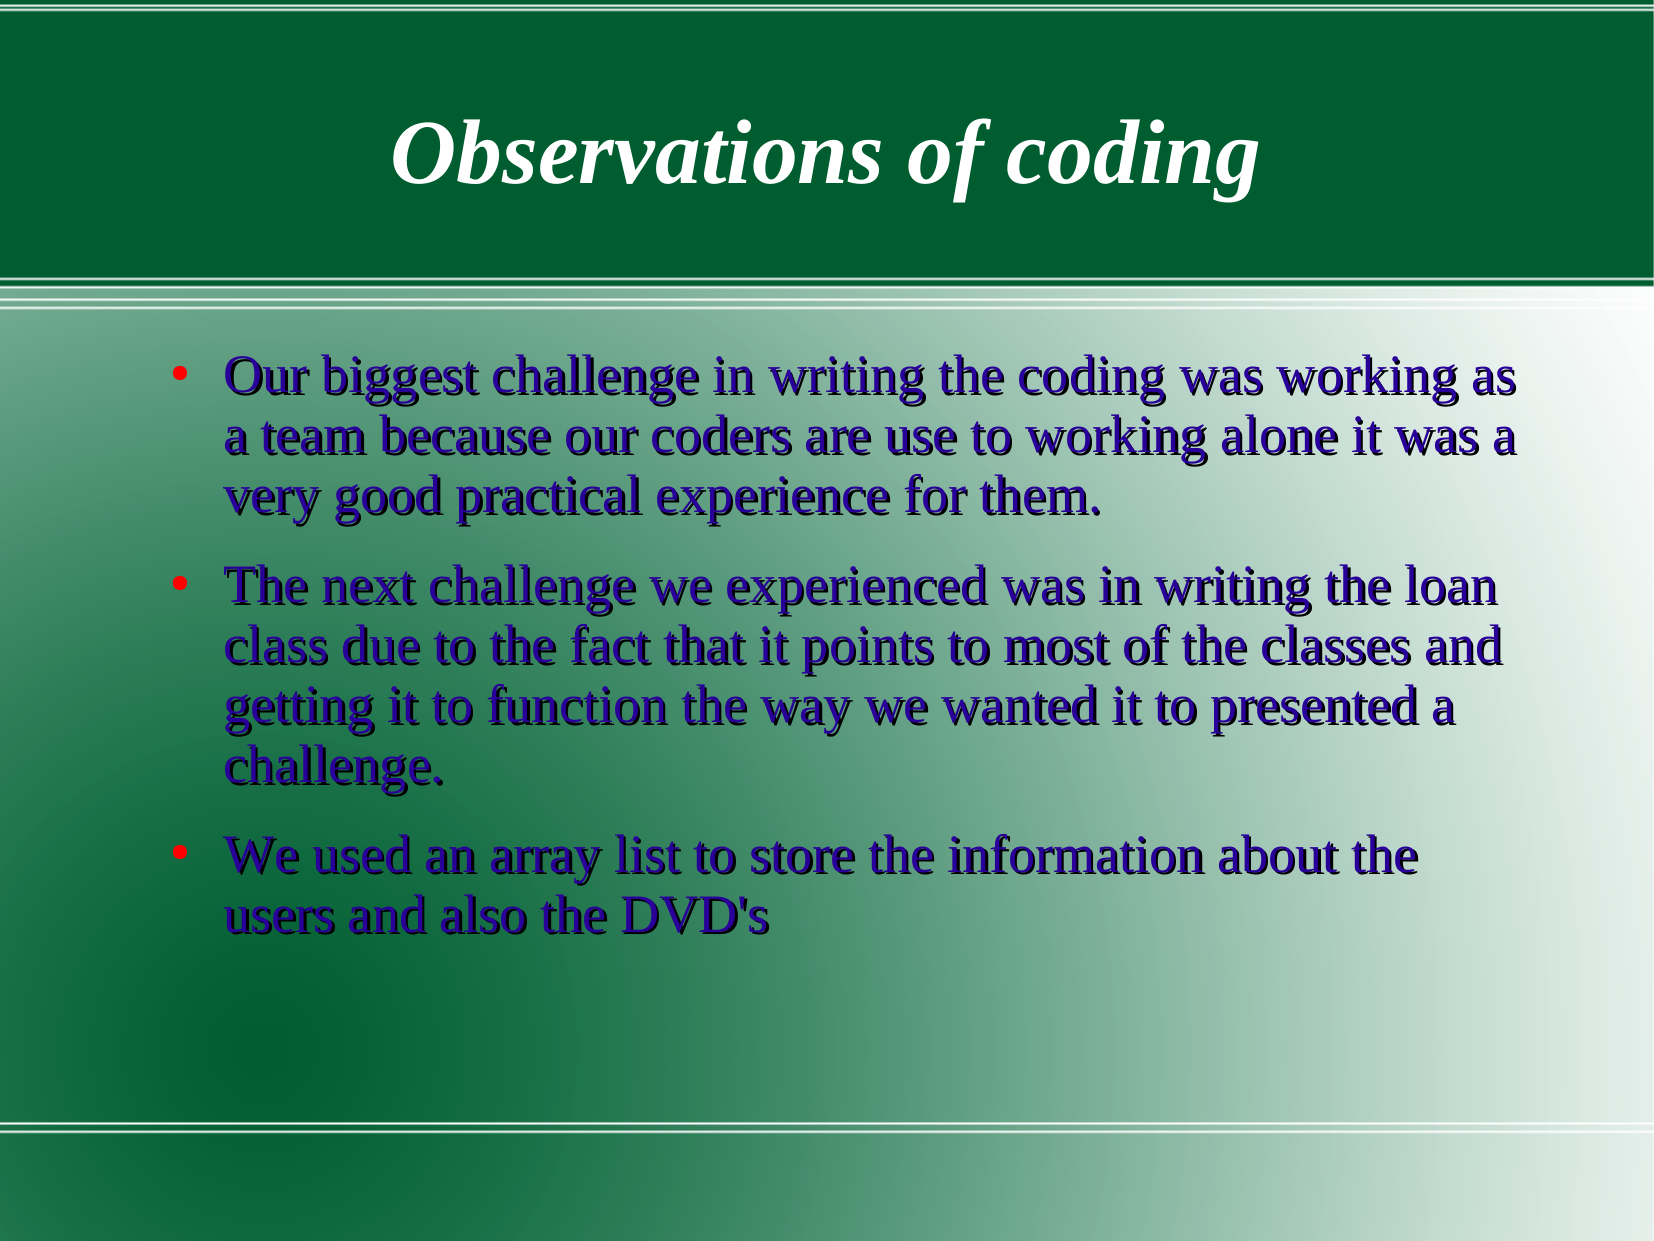

# Observations of coding
Our biggest challenge in writing the coding was working as a team because our coders are use to working alone it was a very good practical experience for them.
The next challenge we experienced was in writing the loan class due to the fact that it points to most of the classes and getting it to function the way we wanted it to presented a challenge.
We used an array list to store the information about the users and also the DVD's